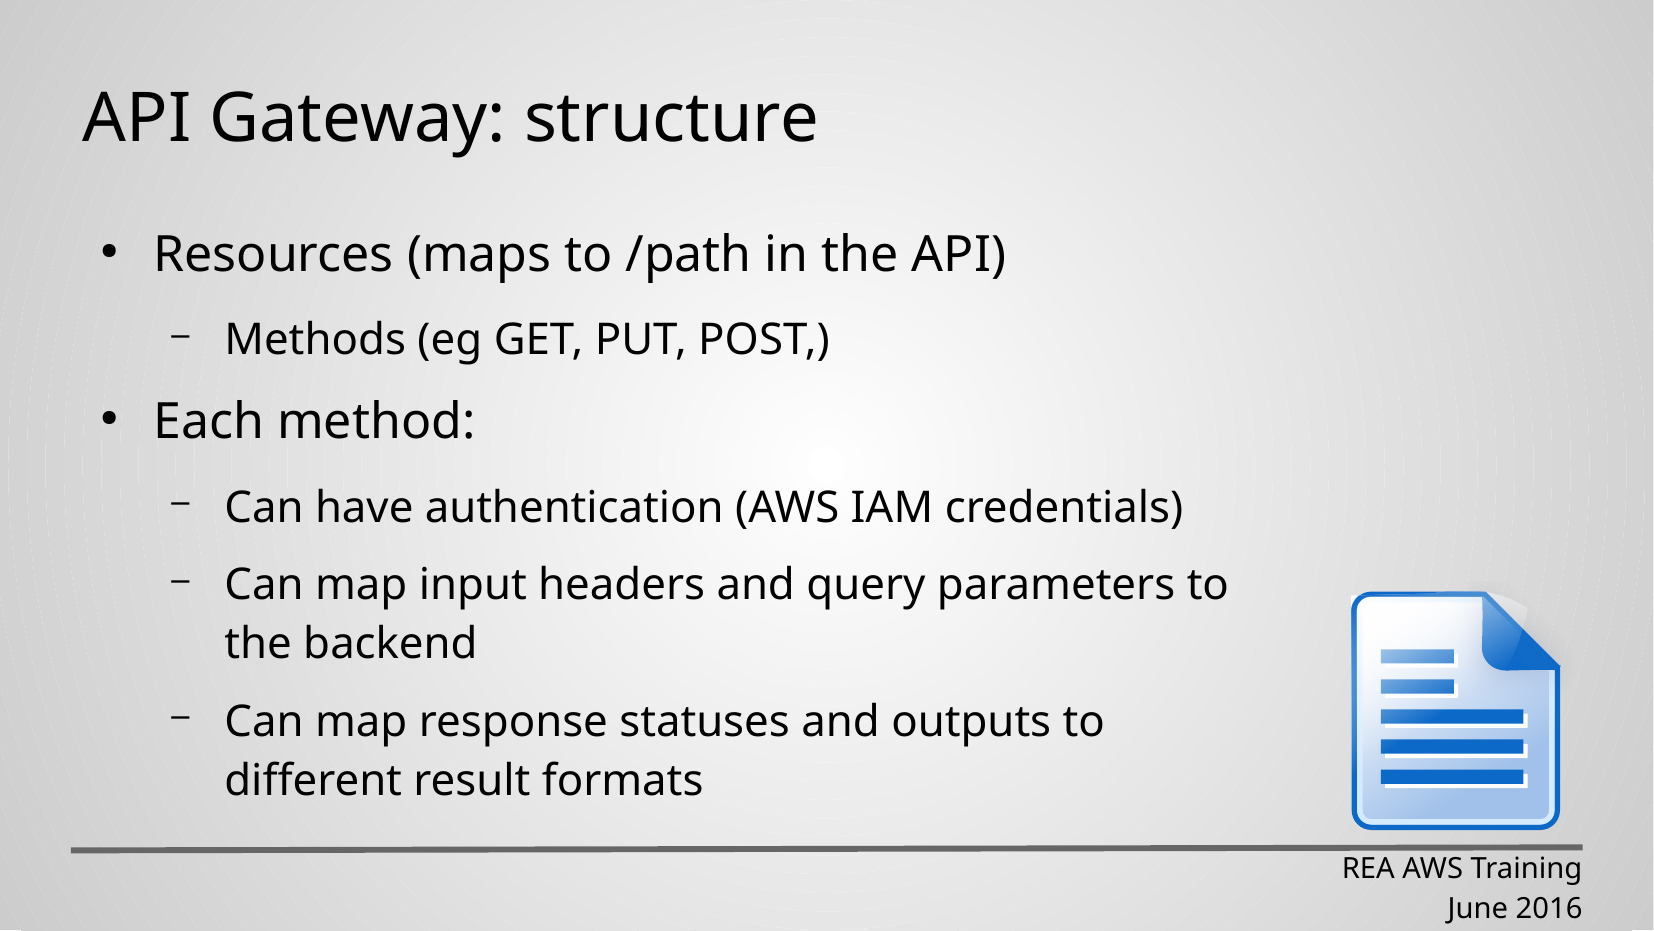

# API Gateway: structure
Resources (maps to /path in the API)
Methods (eg GET, PUT, POST,)
Each method:
Can have authentication (AWS IAM credentials)
Can map input headers and query parameters to
the backend
Can map response statuses and outputs to
different result formats